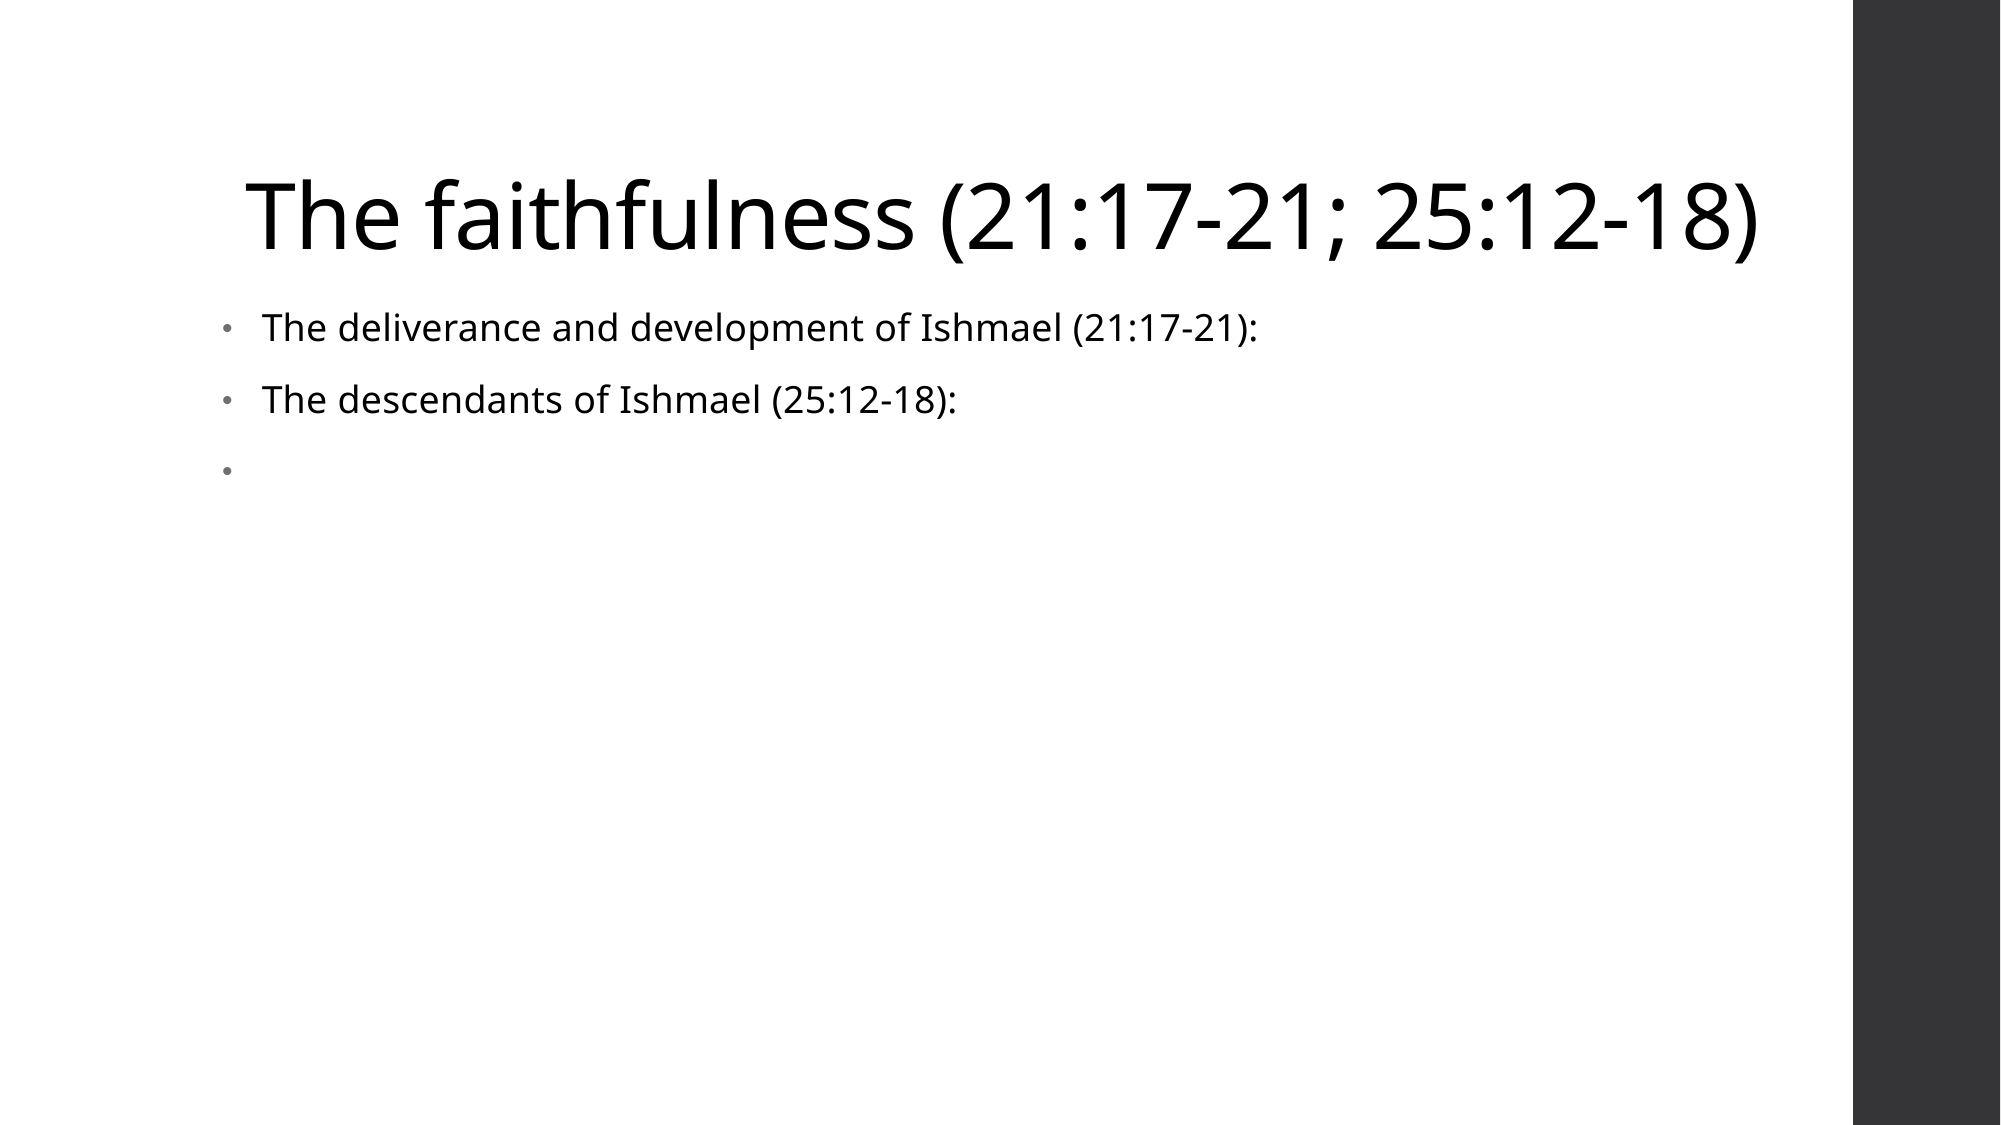

# The faithfulness (21:17-21; 25:12-18)
 The deliverance and development of Ishmael (21:17-21):
 The descendants of Ishmael (25:12-18):